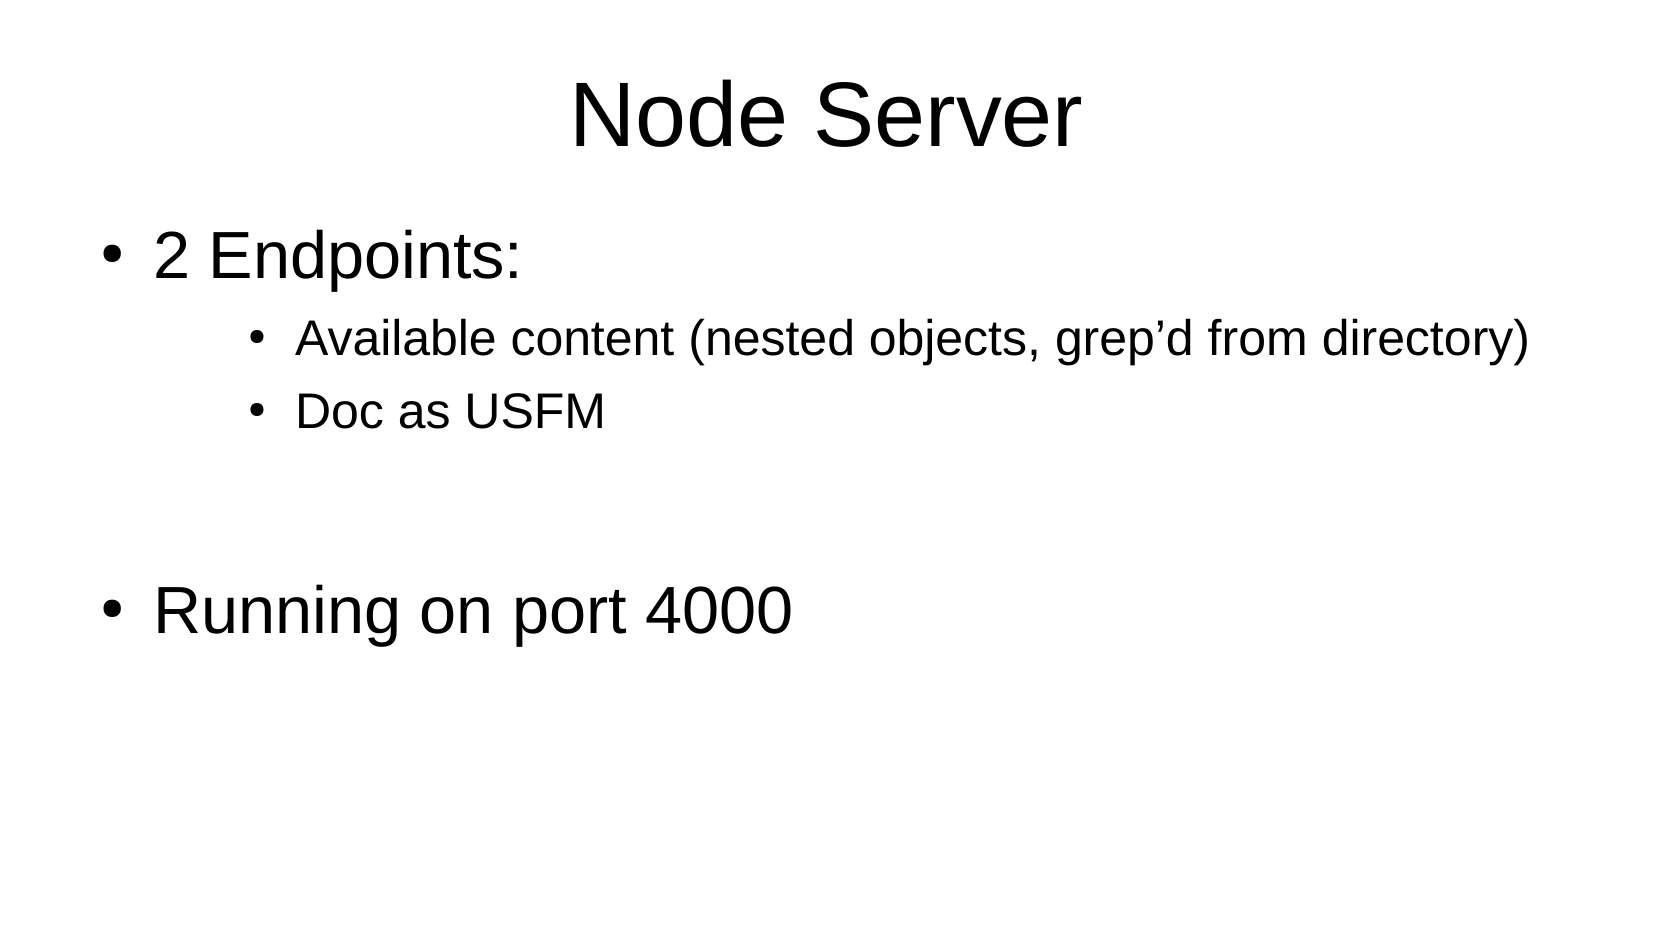

# Node Server
2 Endpoints:
Available content (nested objects, grep’d from directory)
Doc as USFM
Running on port 4000